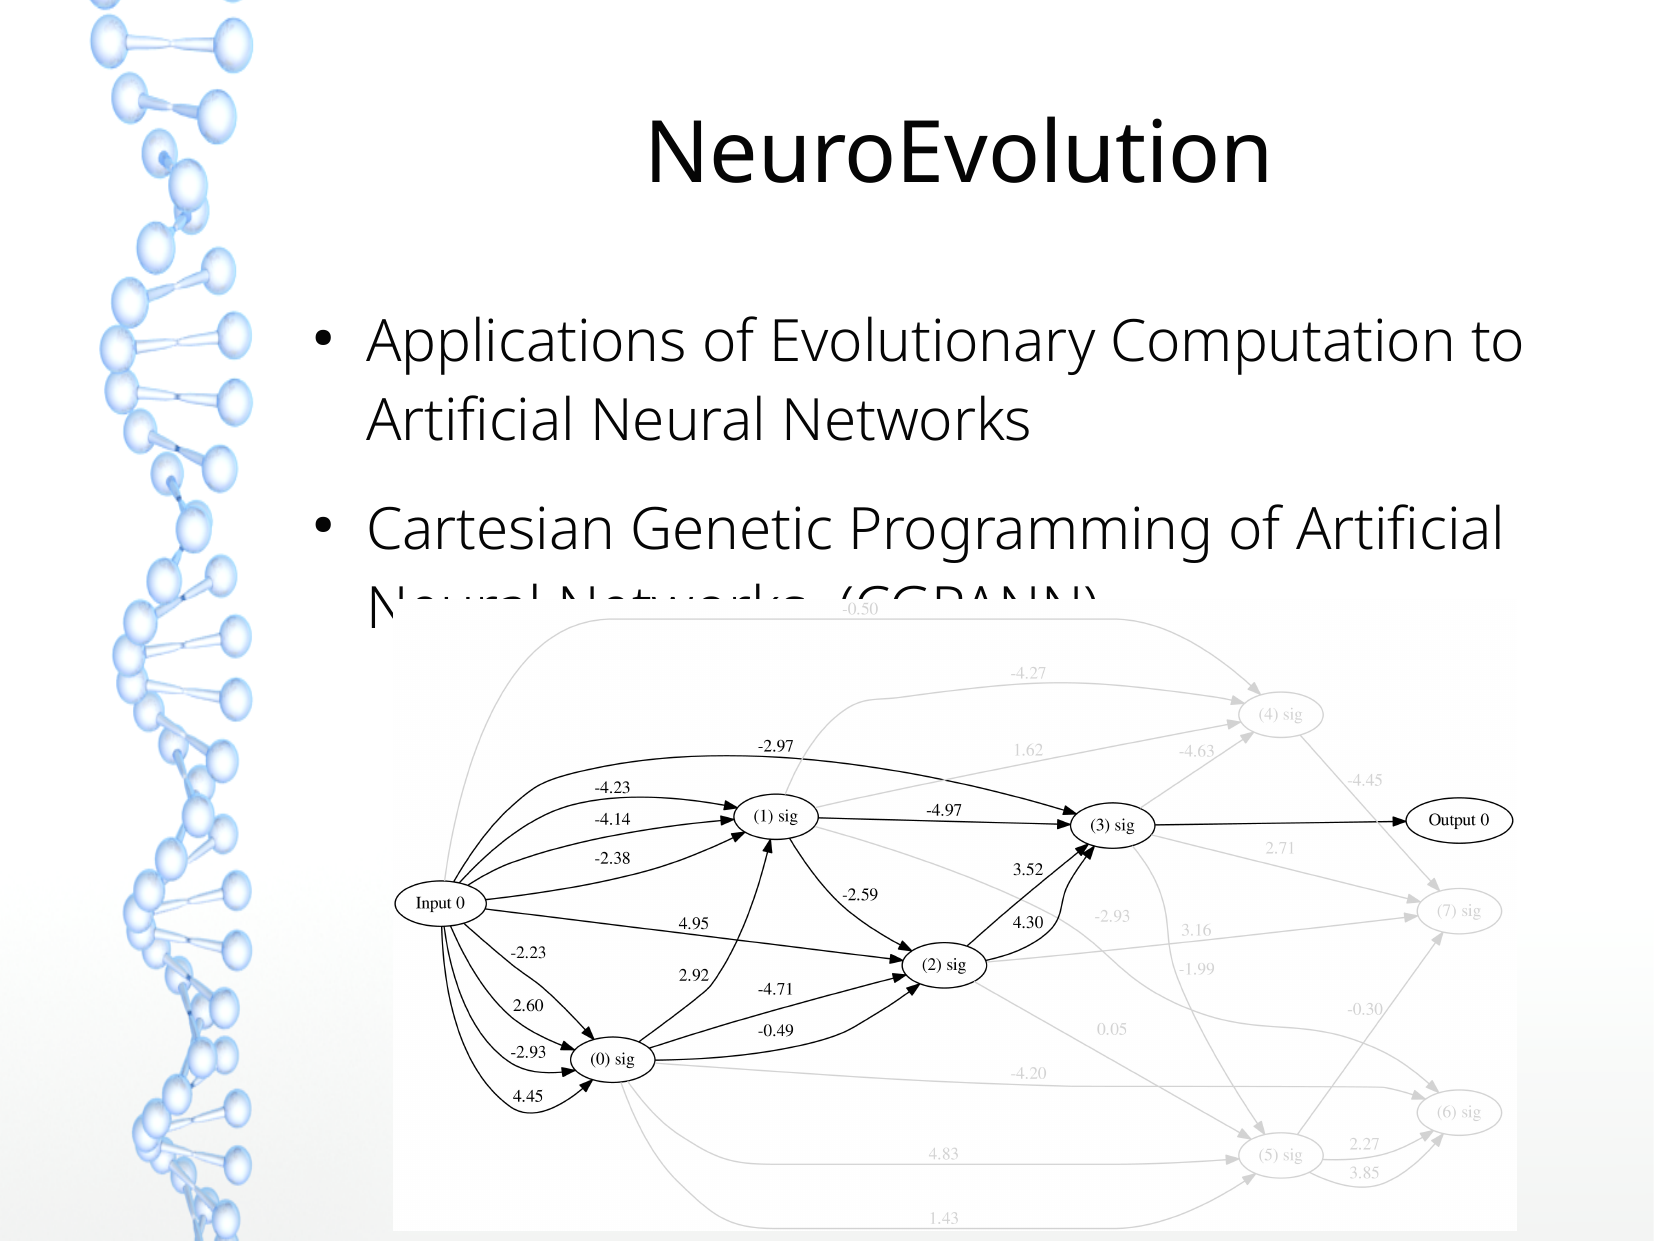

# NeuroEvolution
Applications of Evolutionary Computation to Artificial Neural Networks
Cartesian Genetic Programming of Artificial Neural Networks (CGPANN)